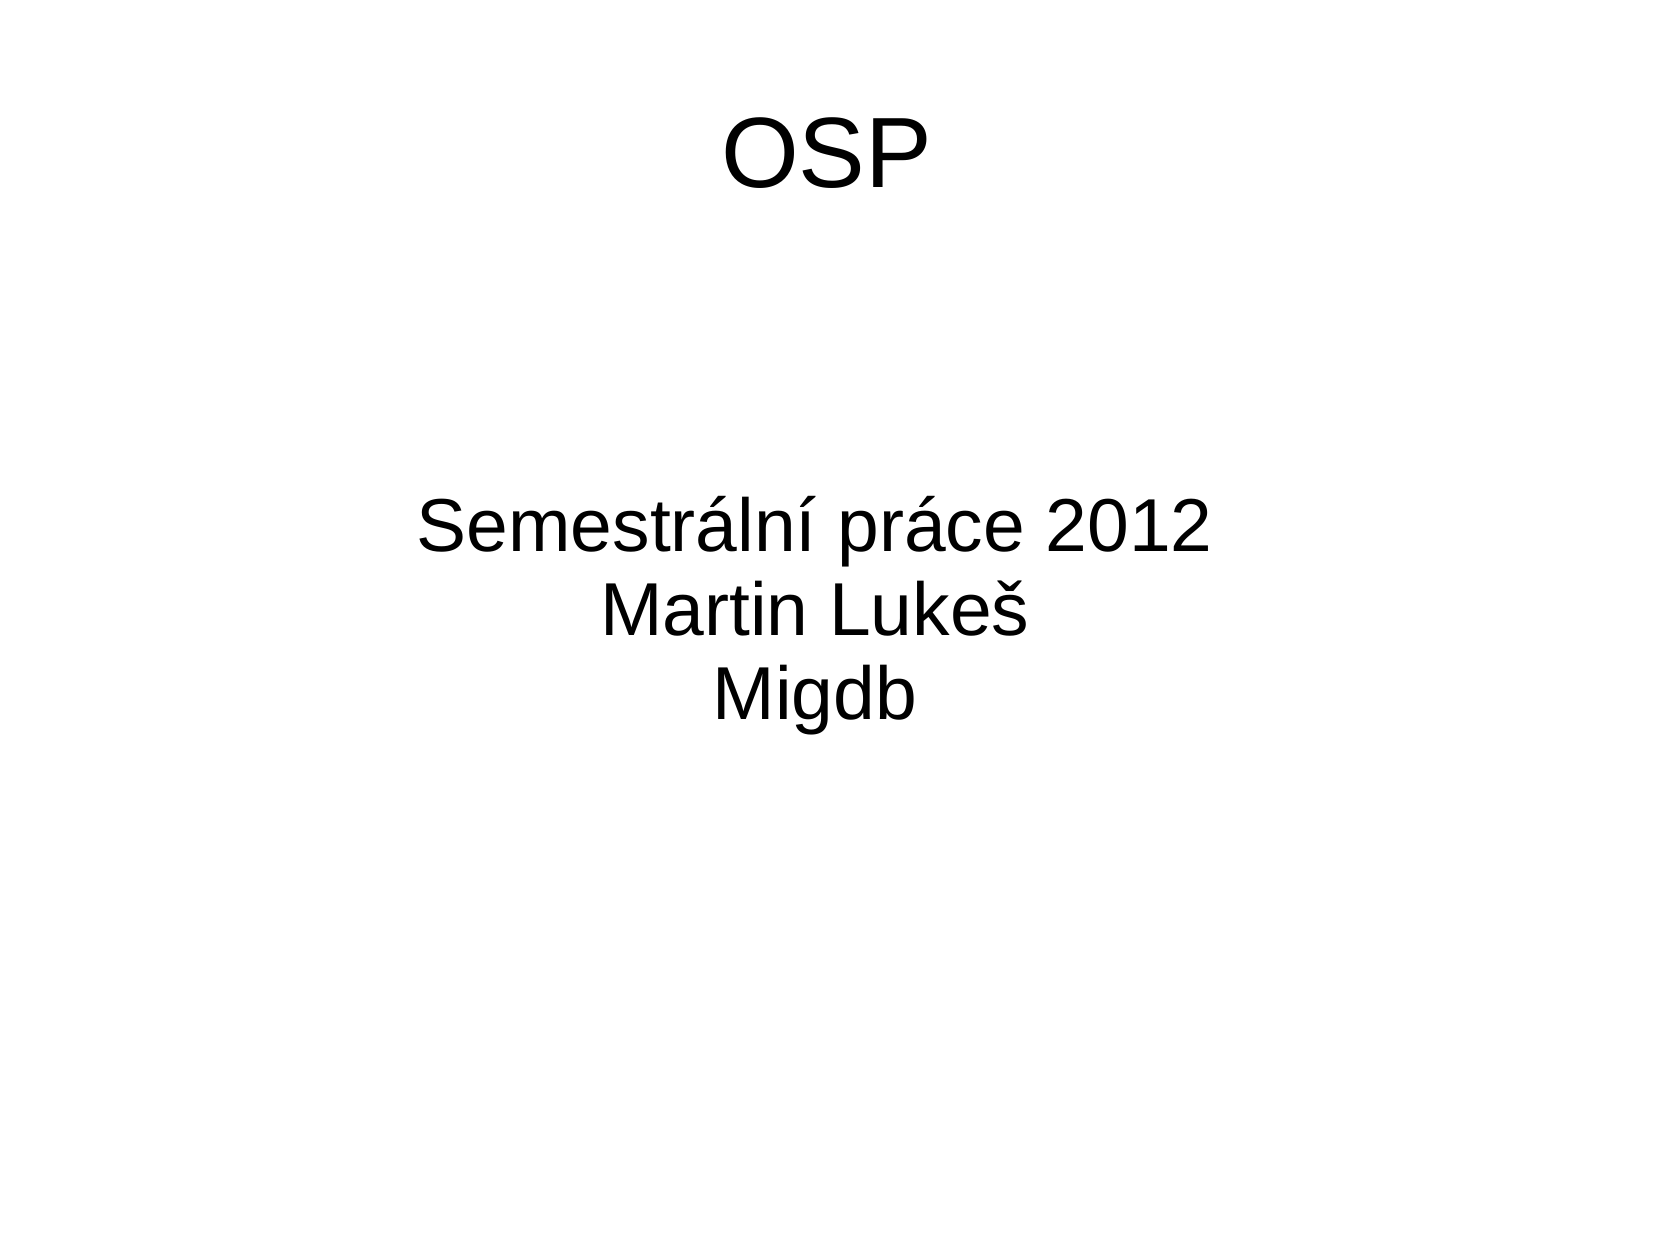

# OSP
Semestrální práce 2012
Martin Lukeš
Migdb